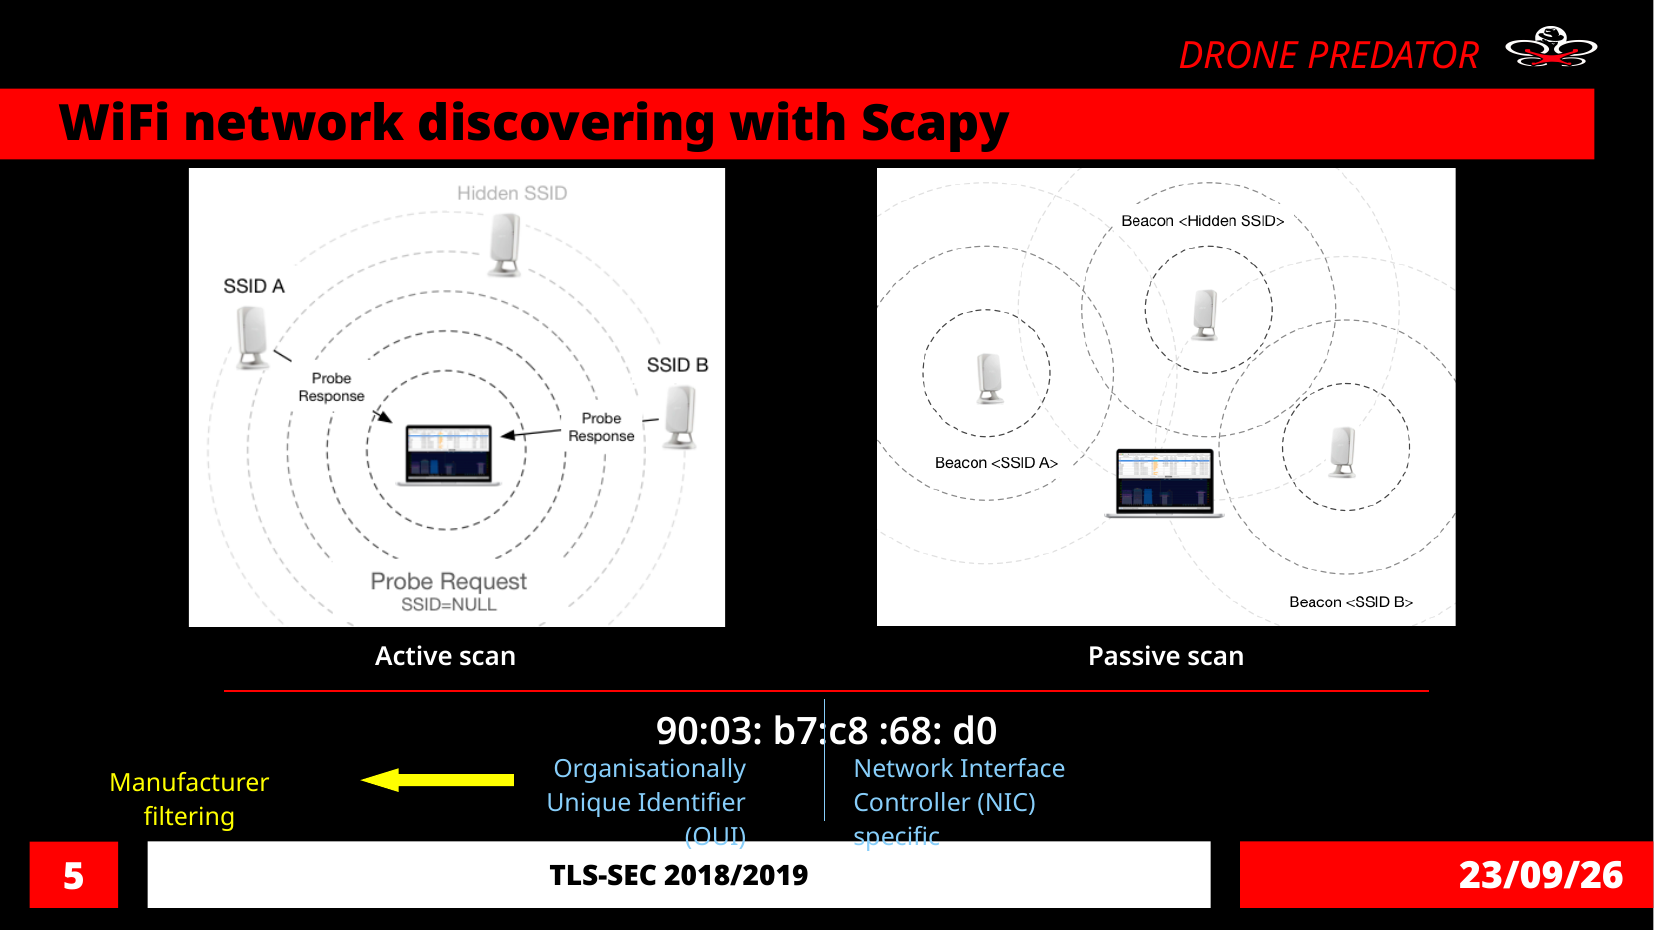

# WiFi network discovering with Scapy
Active scan
Passive scan
90:03: b7:c8 :68: d0
Organisationally Unique Identifier (OUI)
Network Interface Controller (NIC) specific
Manufacturer filtering
5